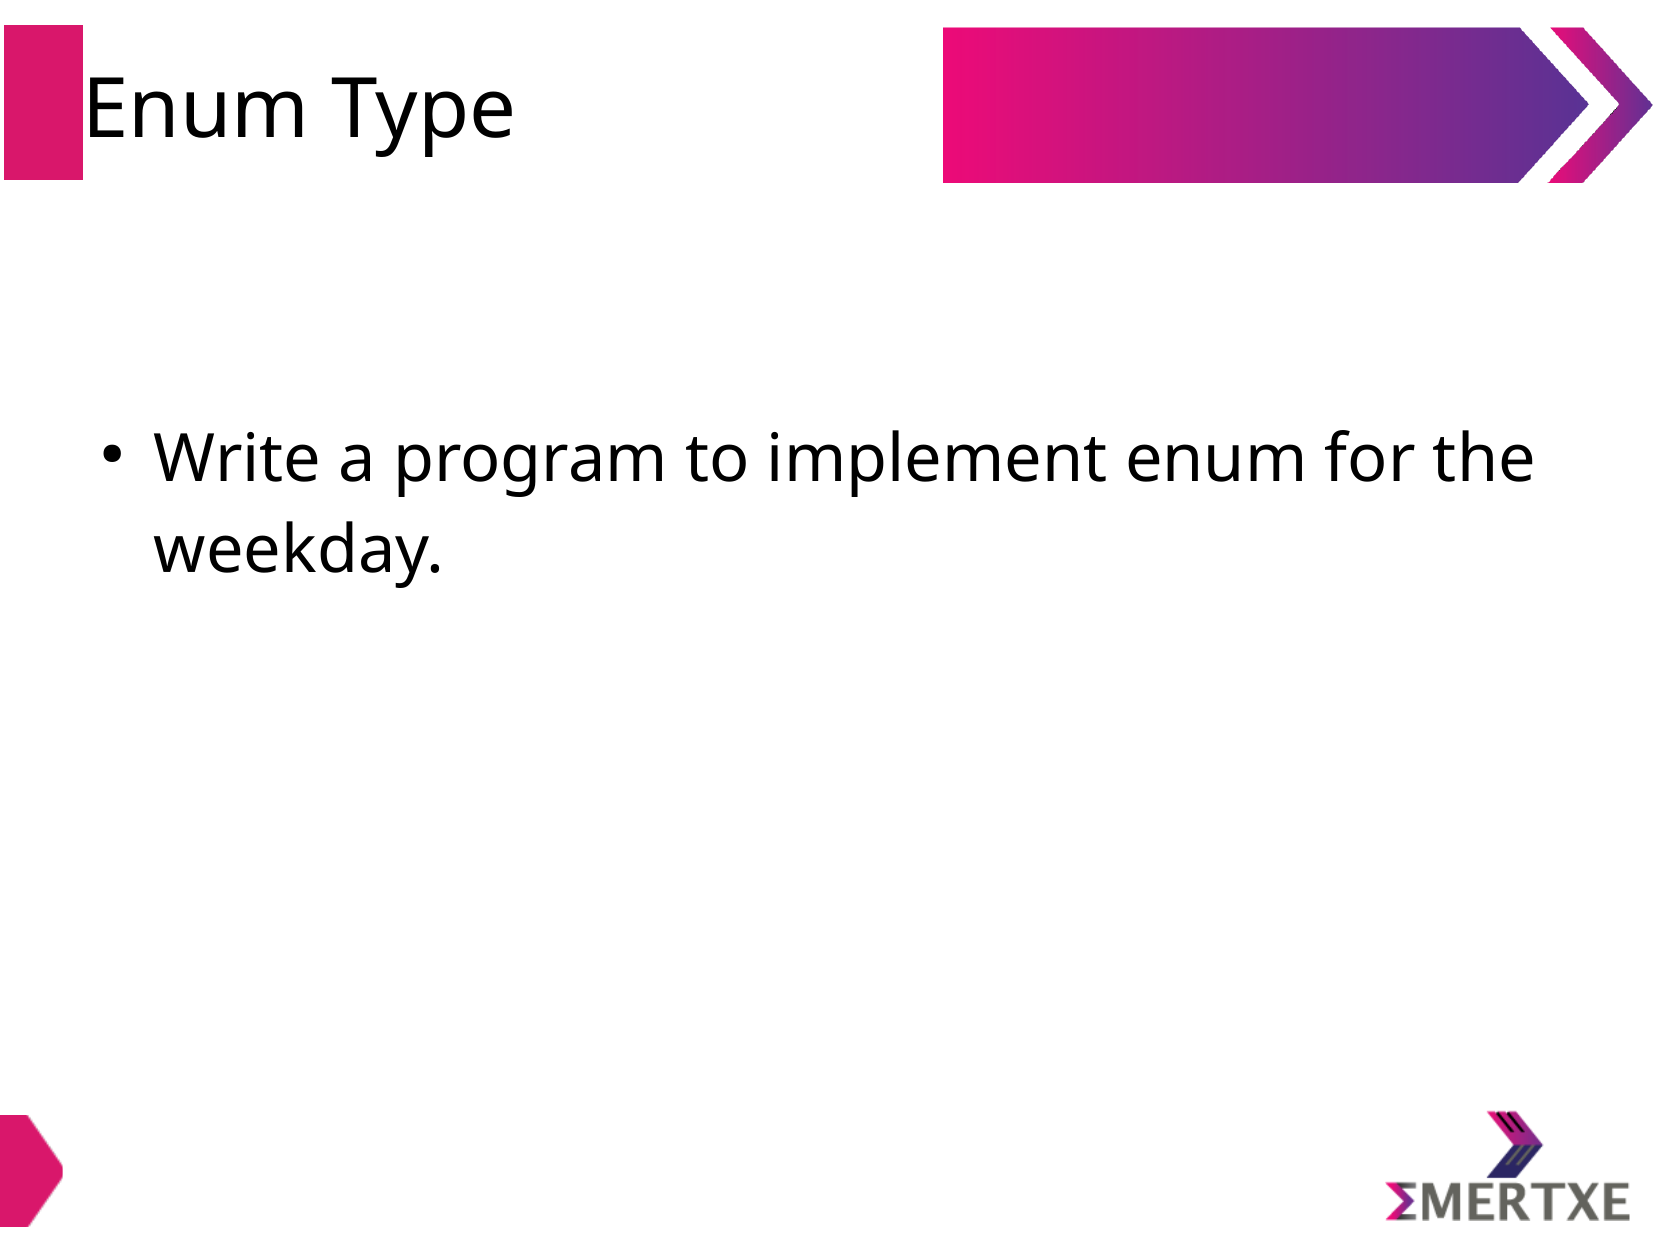

# Enum Type
Write a program to implement enum for the weekday.